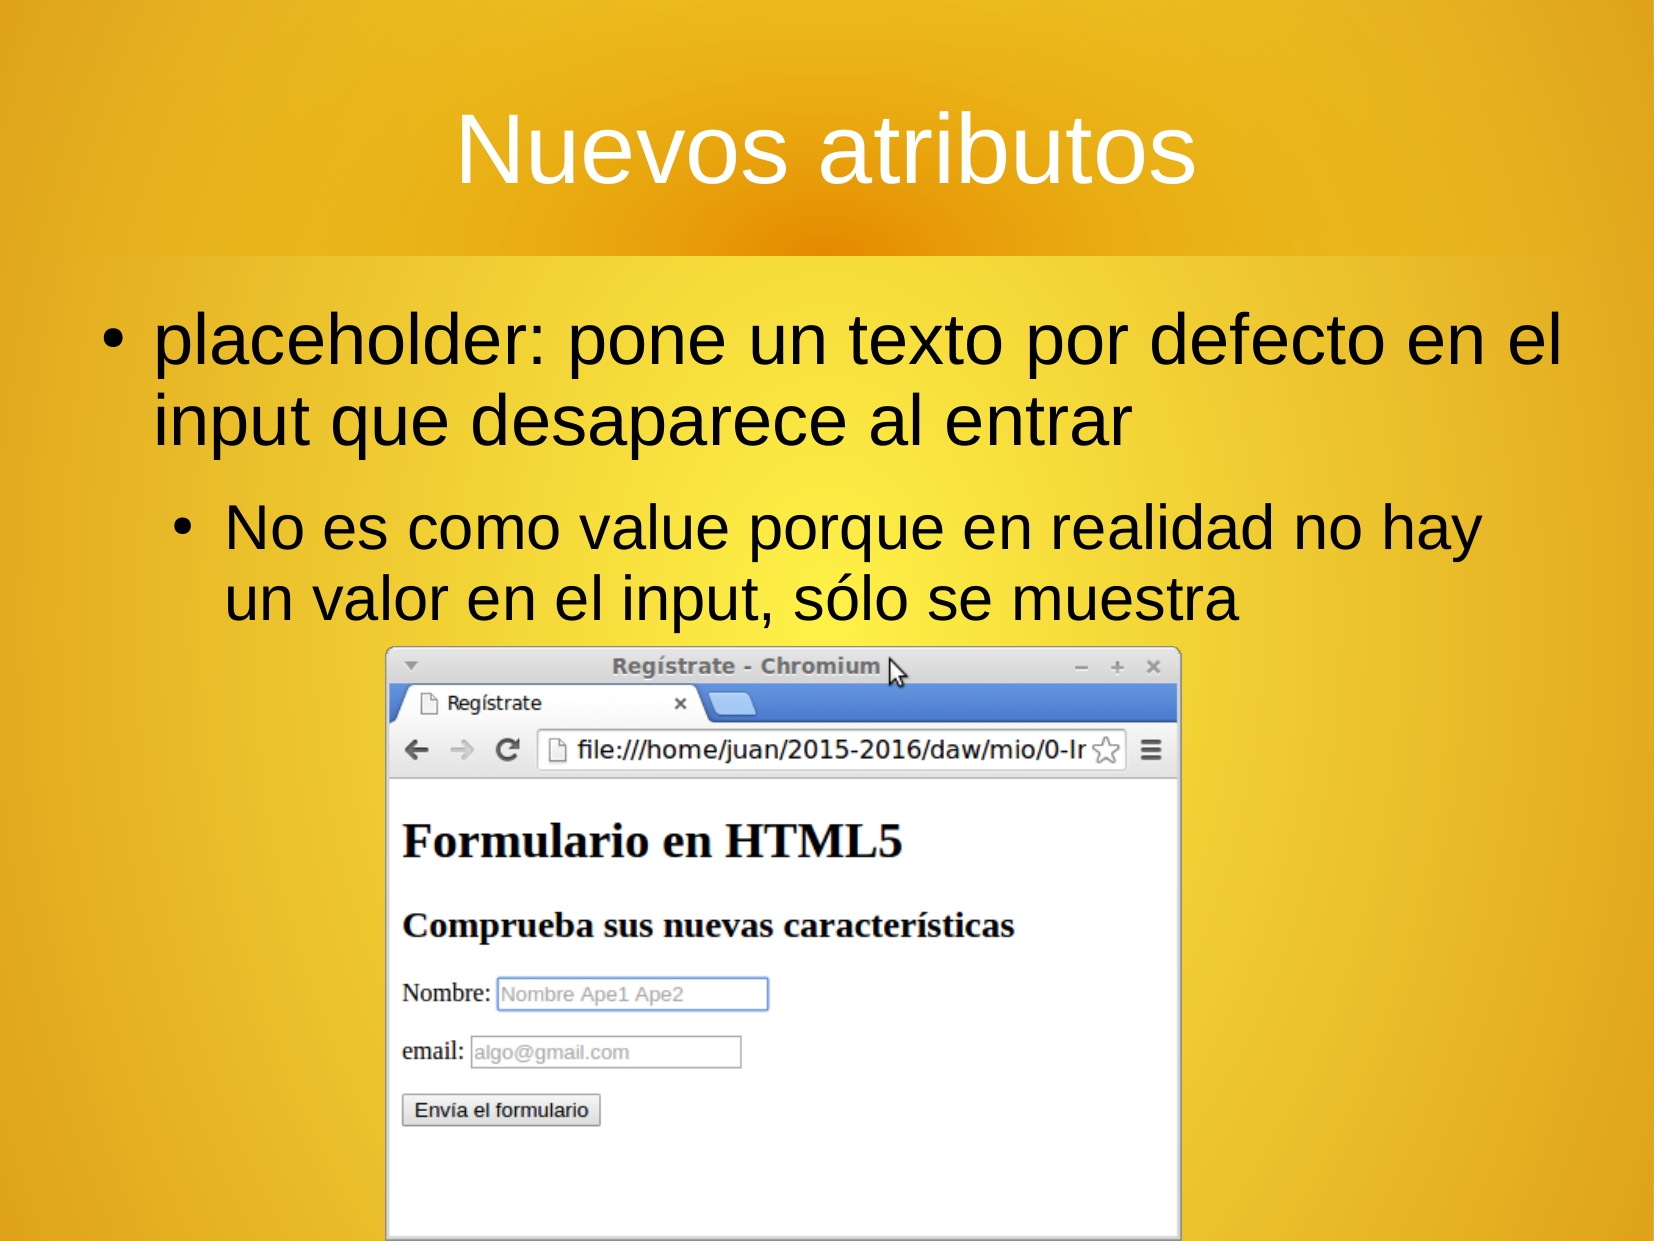

# Nuevos atributos
placeholder: pone un texto por defecto en el input que desaparece al entrar
No es como value porque en realidad no hay un valor en el input, sólo se muestra